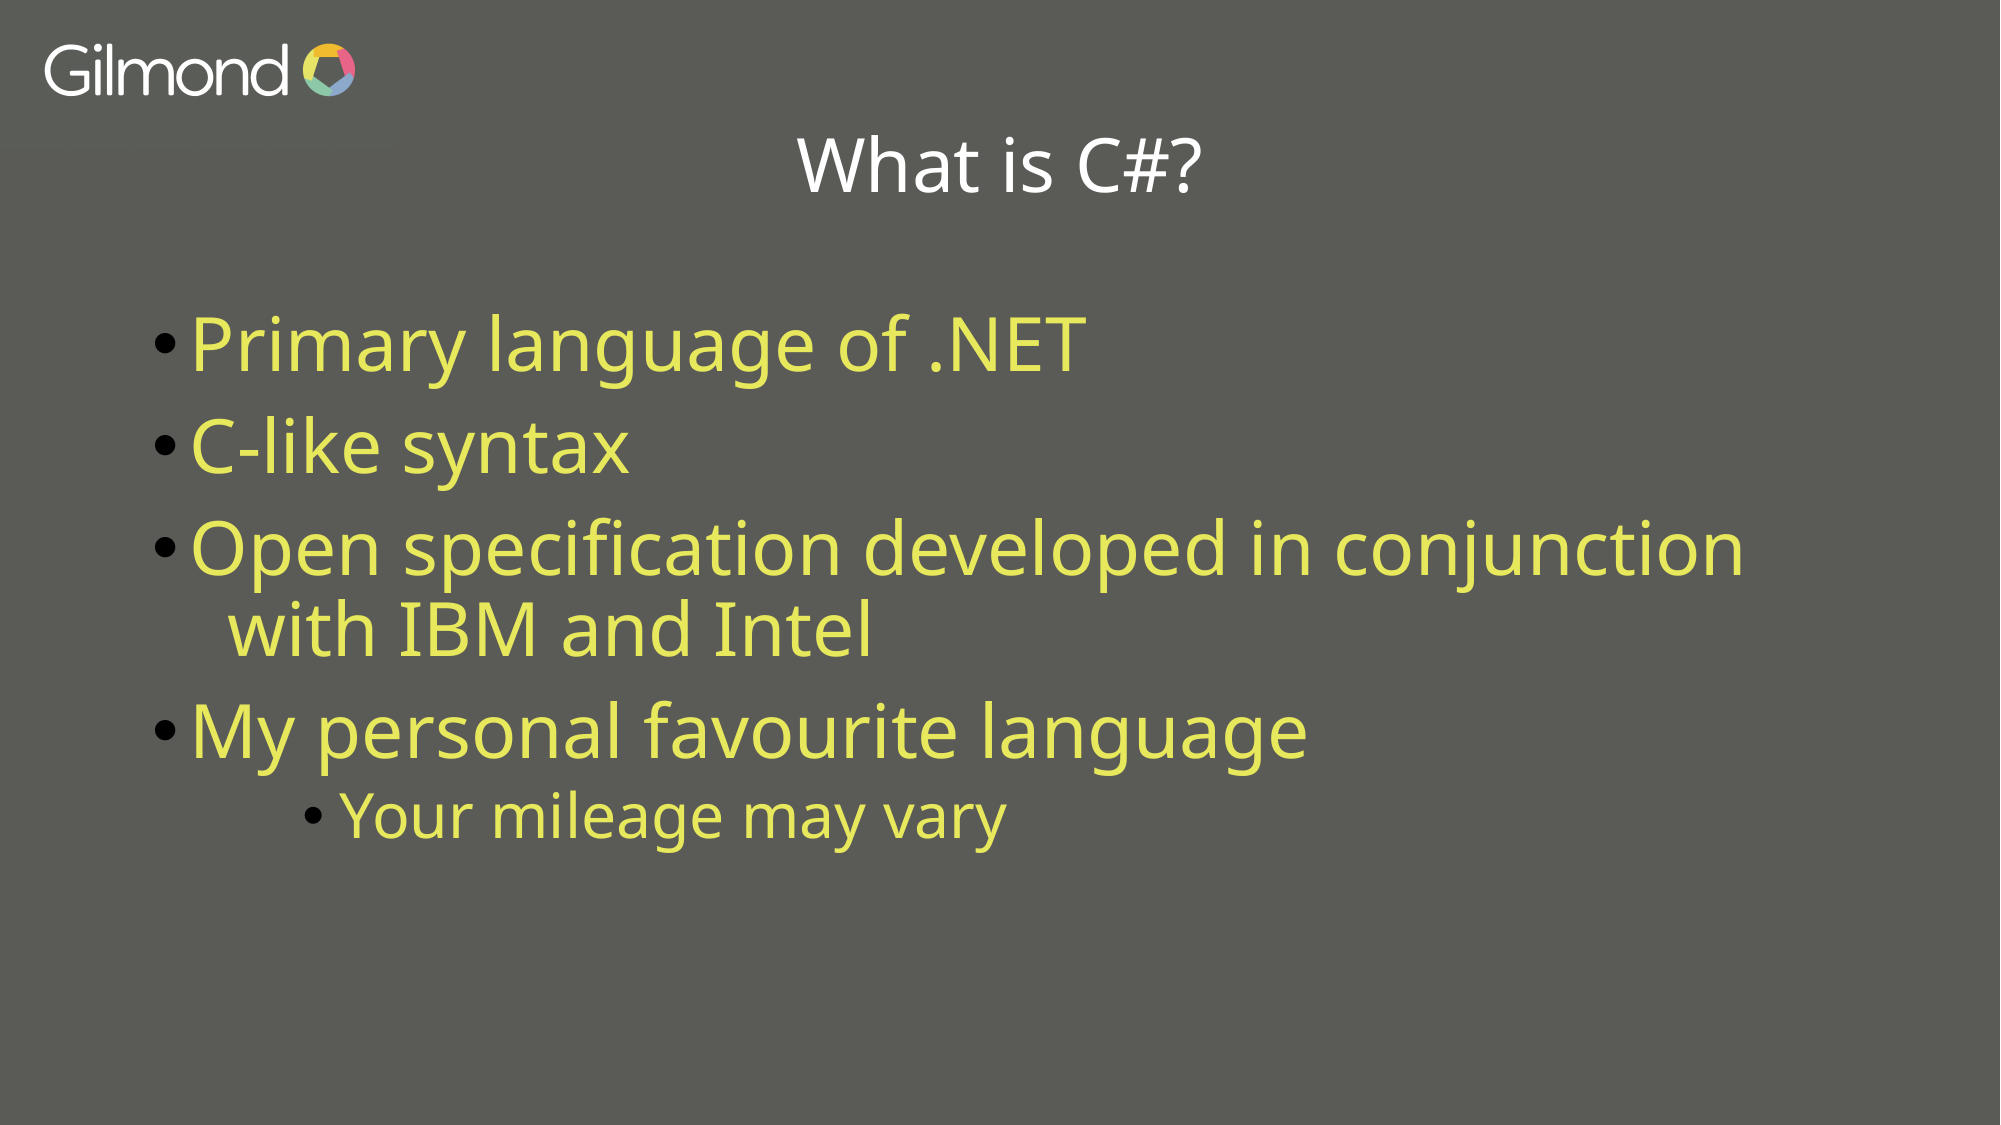

# What is C#?
Primary language of .NET
C-like syntax
Open specification developed in conjunction with IBM and Intel
My personal favourite language
Your mileage may vary